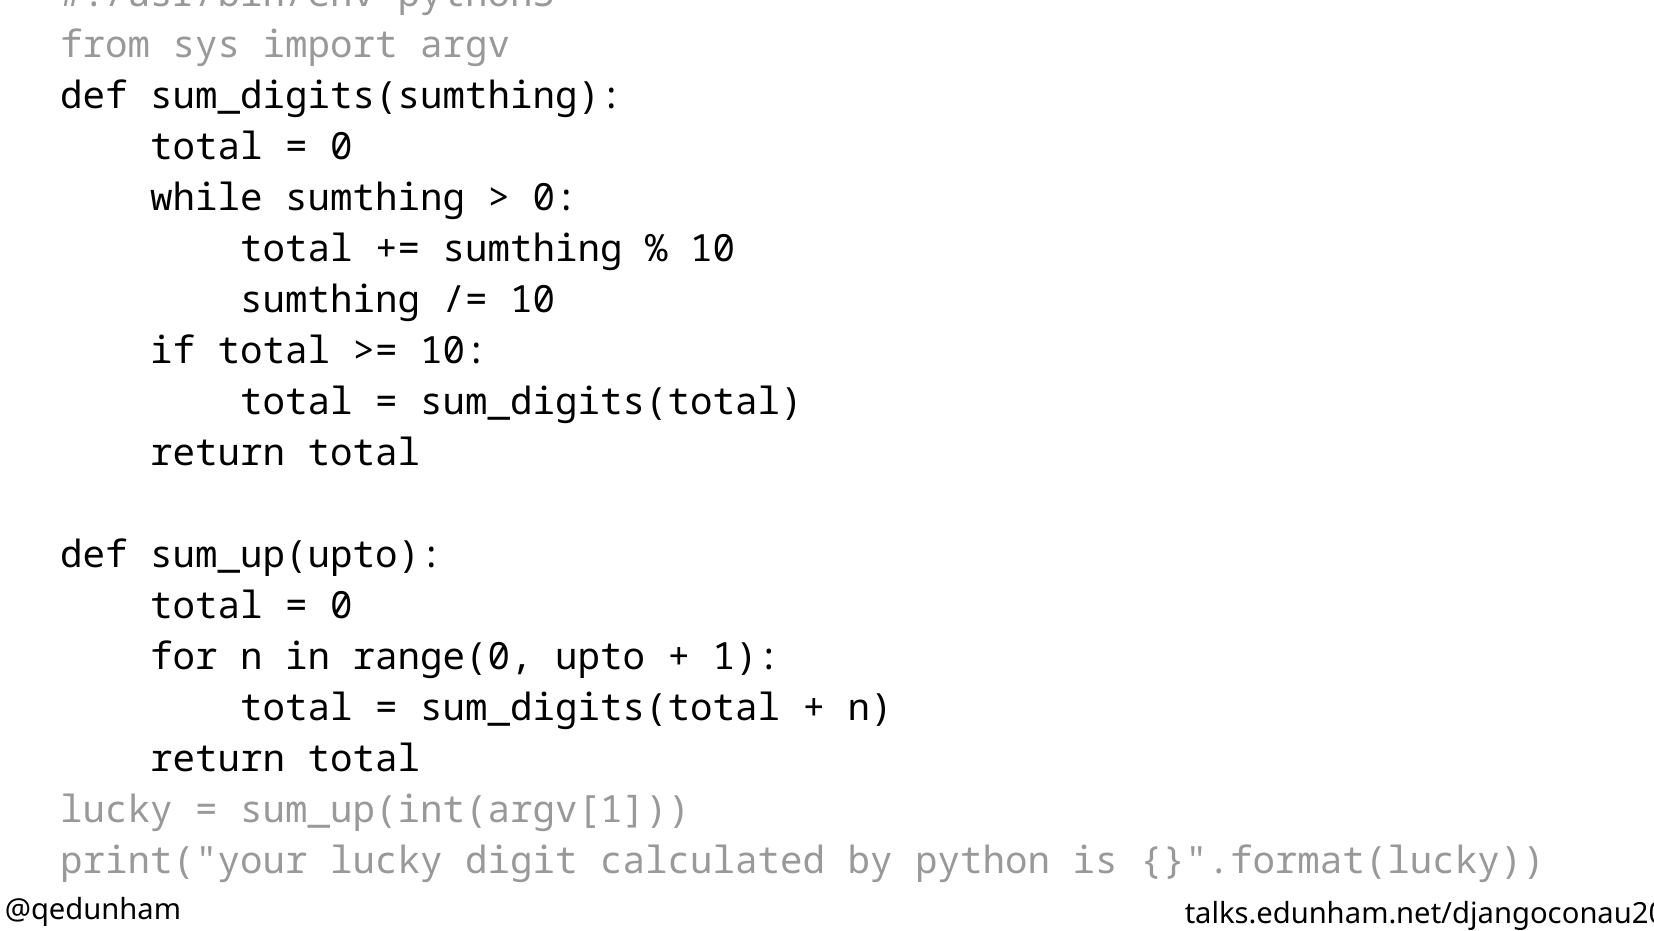

# #!/usr/bin/env python3
from sys import argv
def sum_digits(sumthing):
 total = 0
 while sumthing > 0:
 total += sumthing % 10
 sumthing /= 10
 if total >= 10:
 total = sum_digits(total)
 return total
def sum_up(upto):
 total = 0
 for n in range(0, upto + 1):
 total = sum_digits(total + n)
 return total
lucky = sum_up(int(argv[1]))
print("your lucky digit calculated by python is {}".format(lucky))